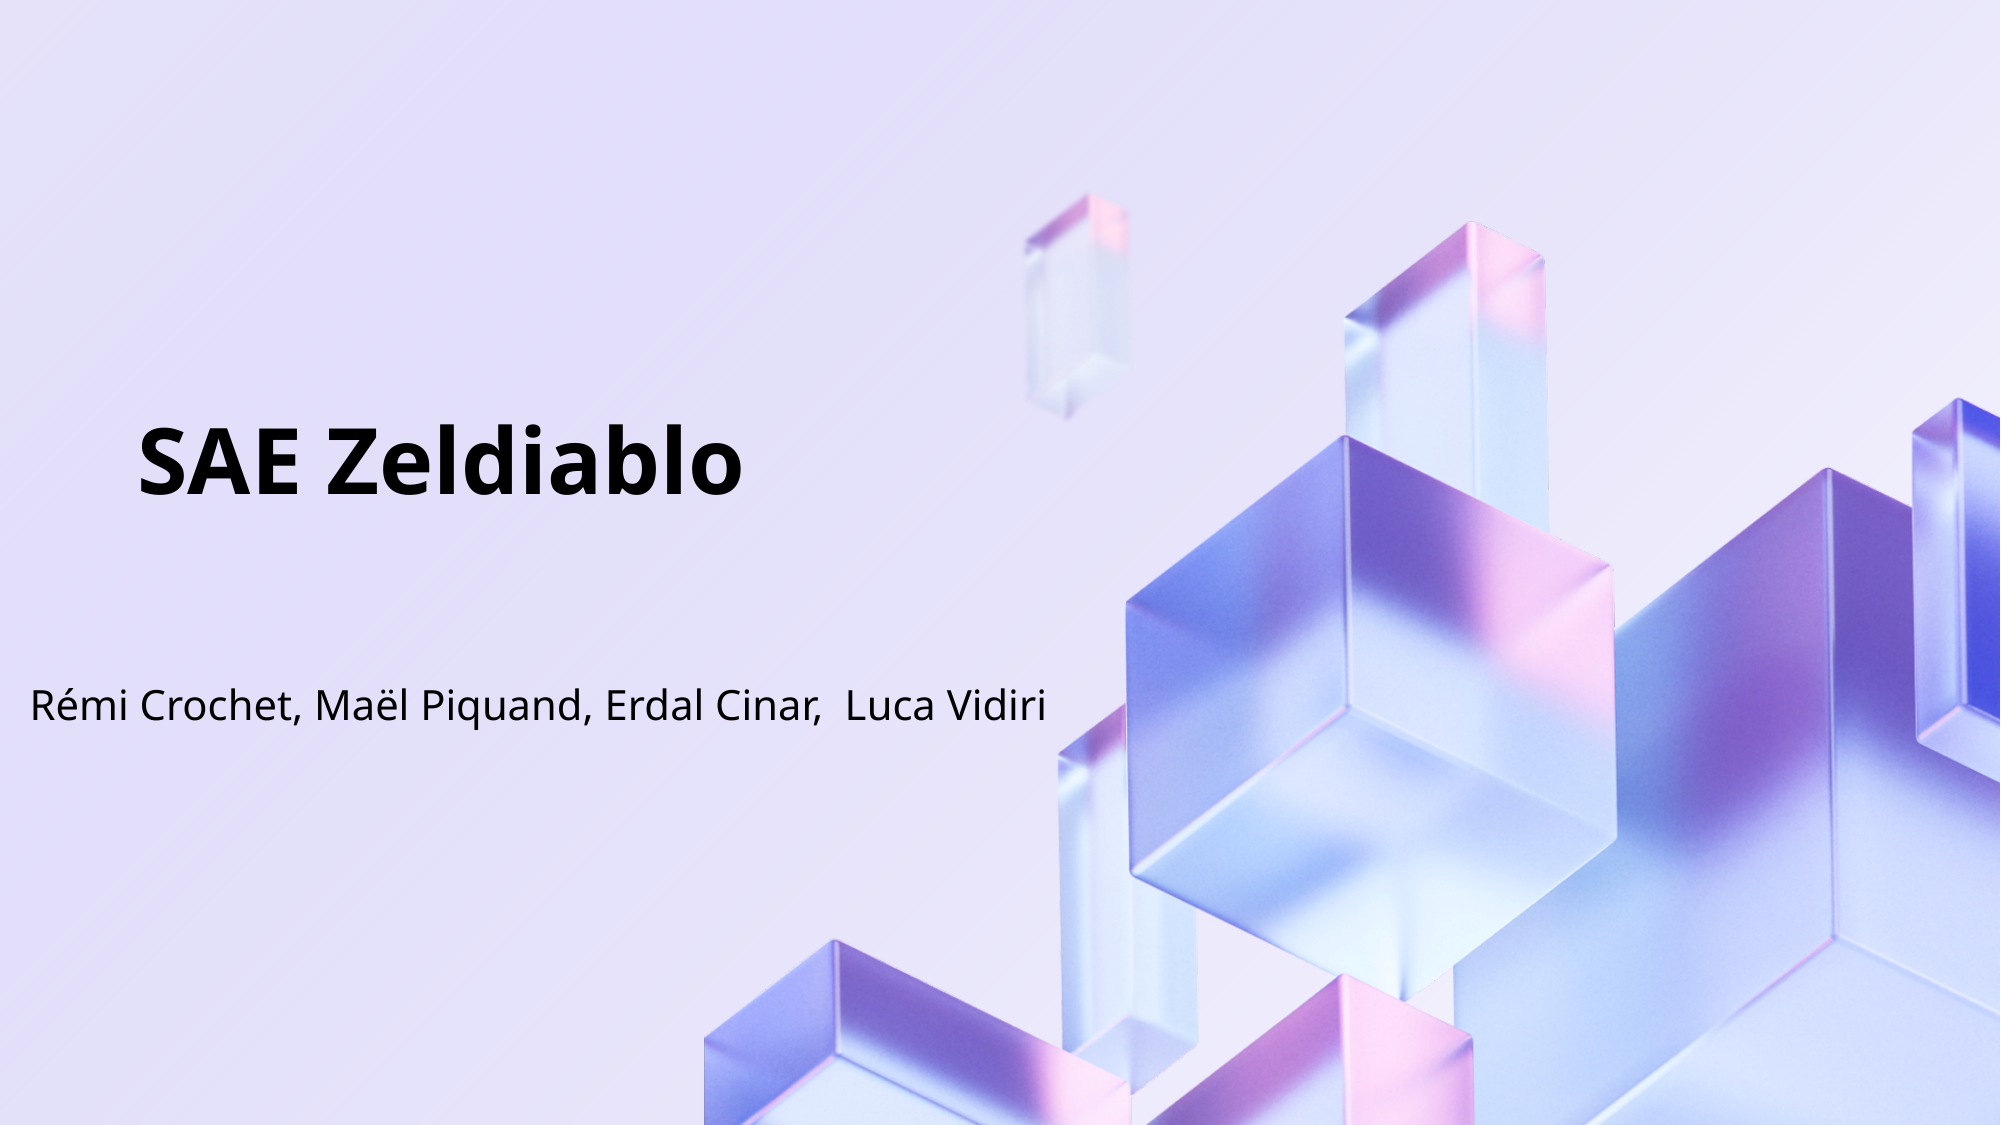

# SAE Zeldiablo
Rémi Crochet, Maël Piquand, Erdal Cinar, Luca Vidiri